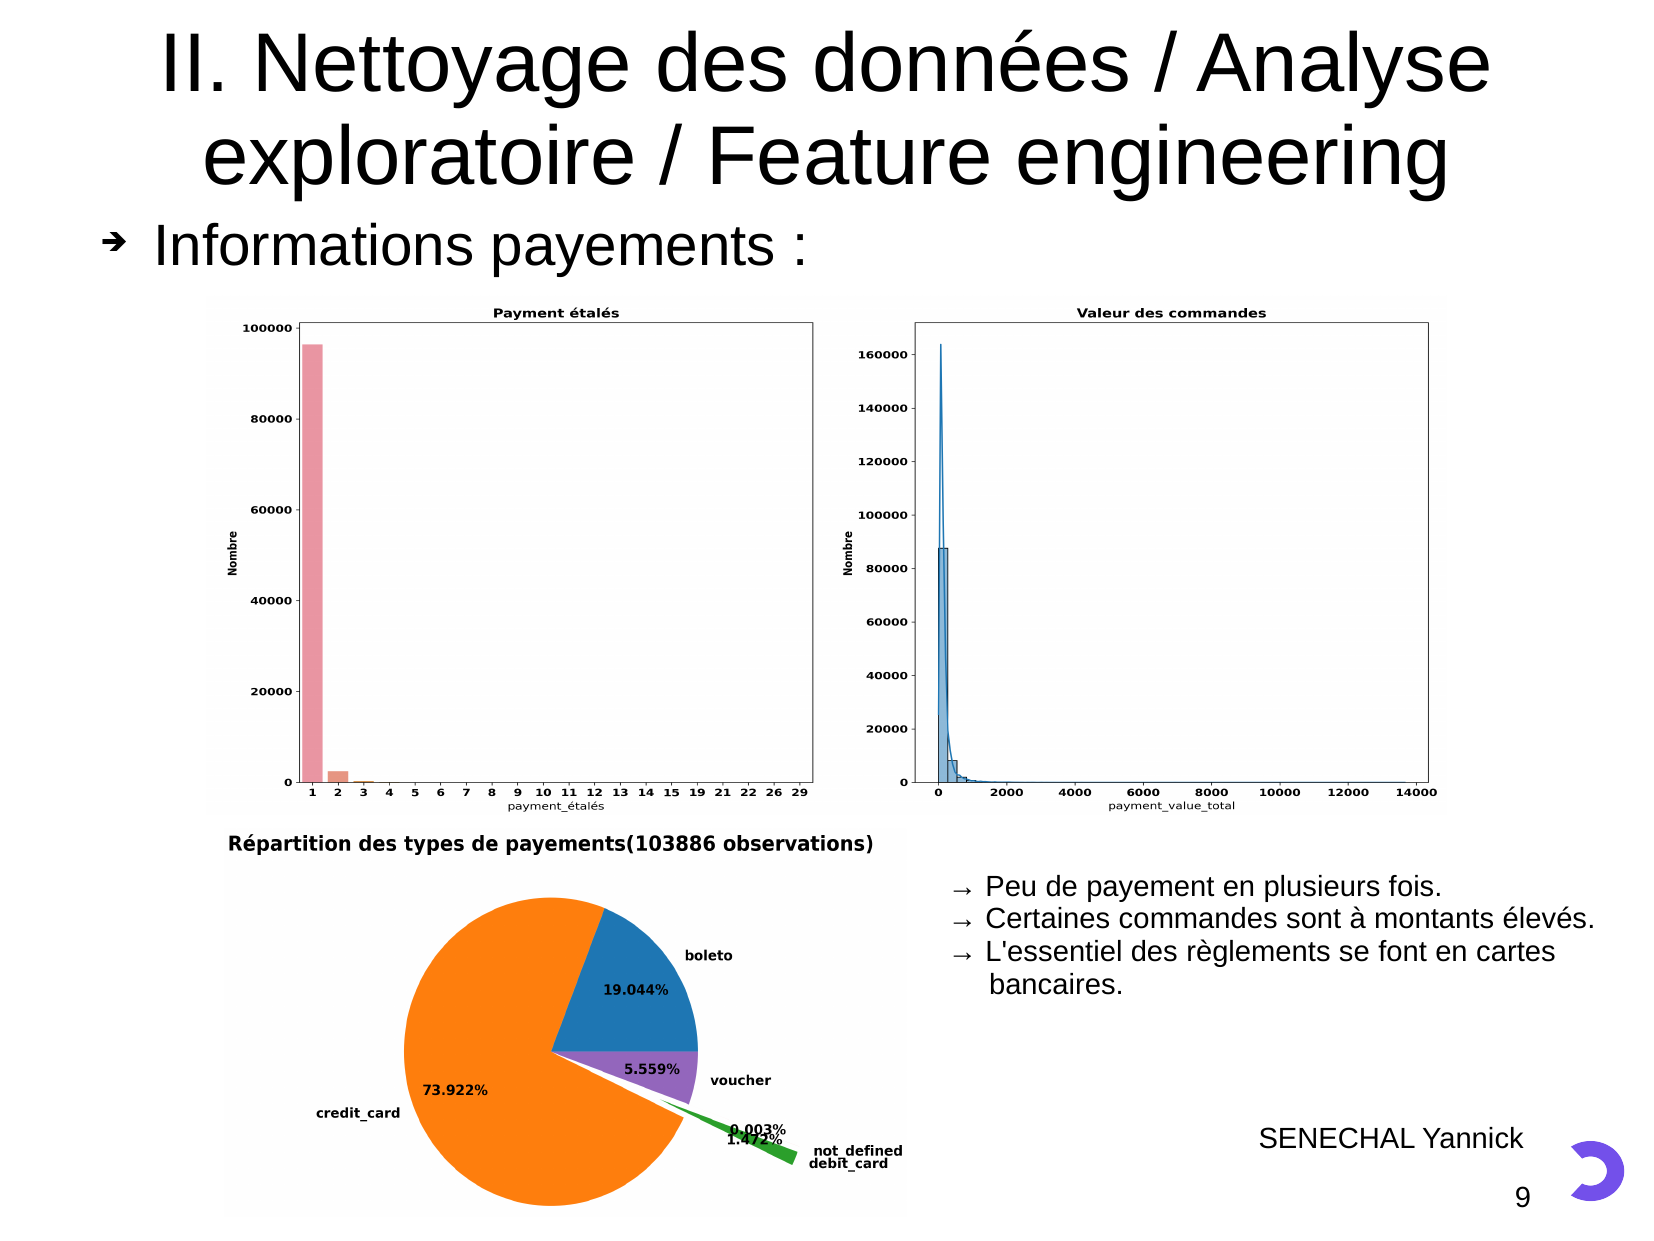

# II. Nettoyage des données / Analyse exploratoire / Feature engineering
Informations payements :
→ Peu de payement en plusieurs fois.
→ Certaines commandes sont à montants élevés.
→ L'essentiel des règlements se font en cartes 	 bancaires.
SENECHAL Yannick
9